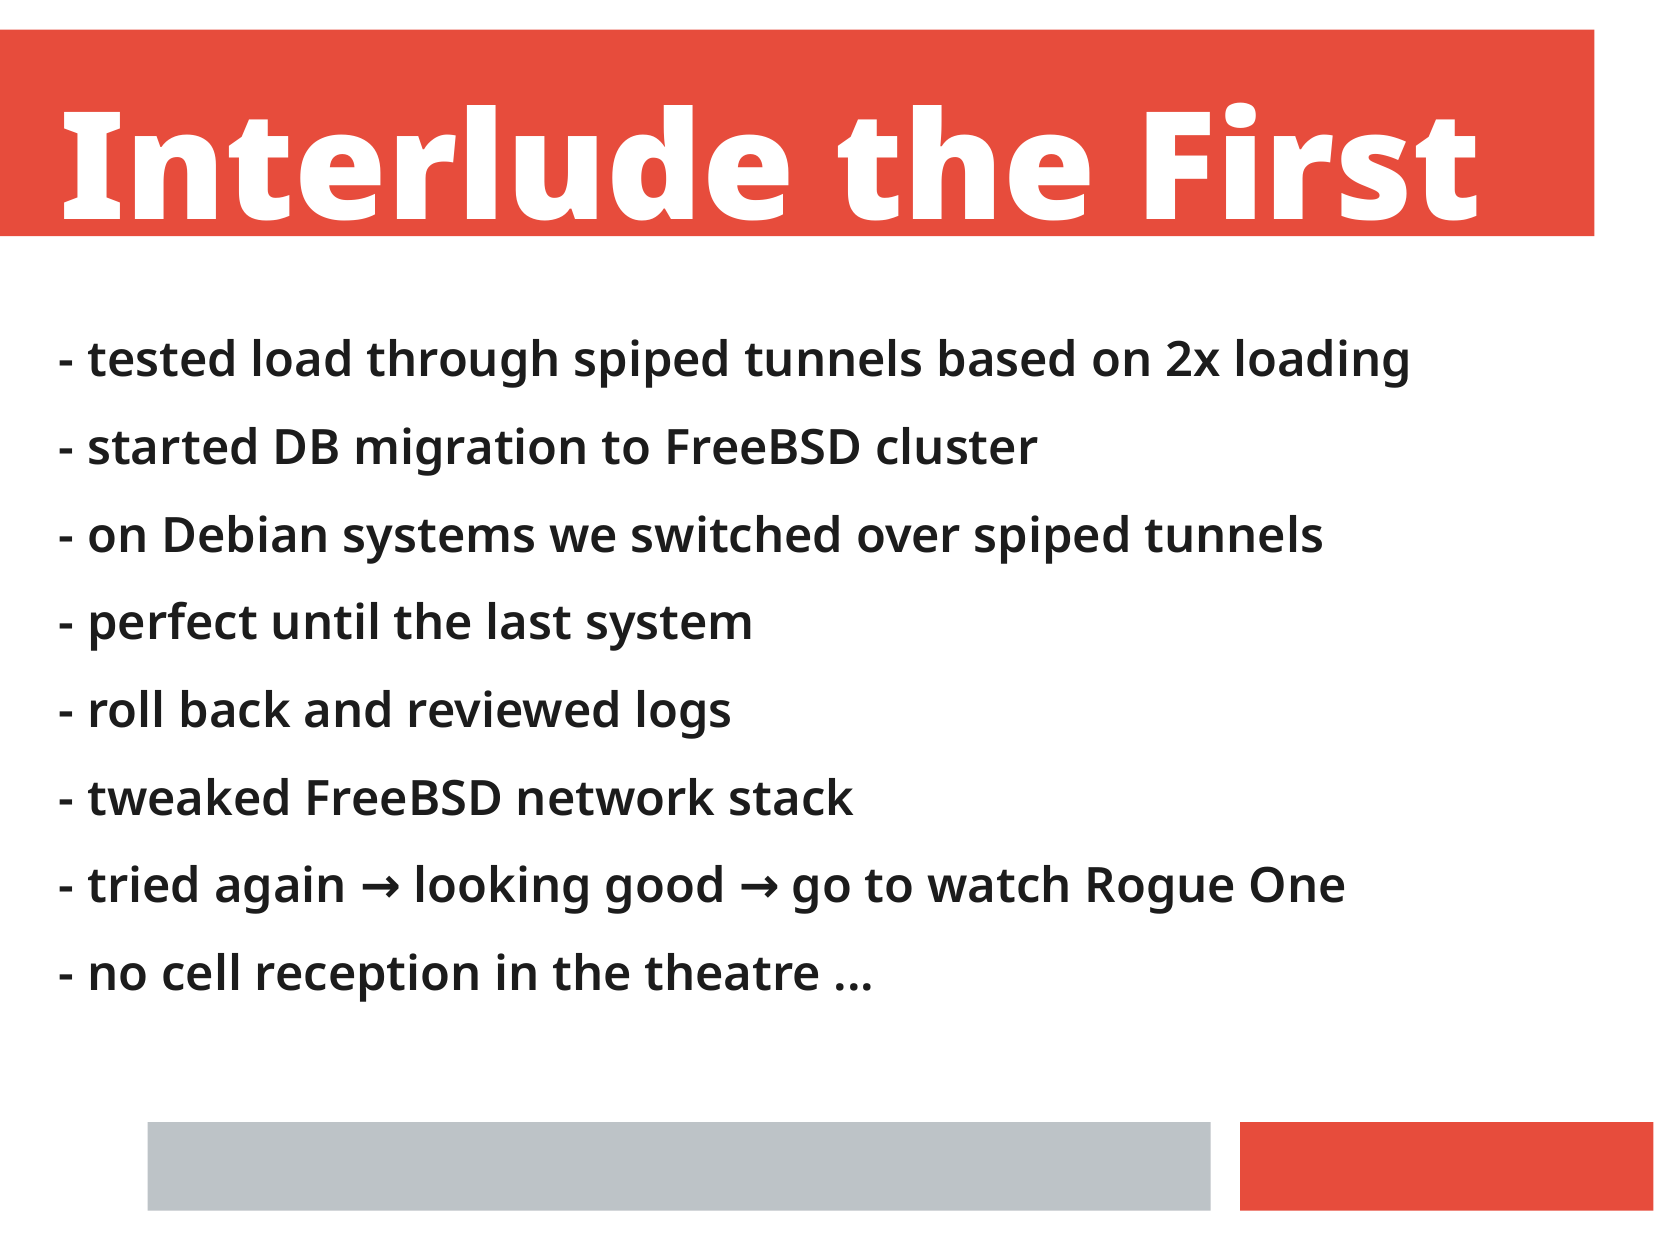

# Interlude the First
- tested load through spiped tunnels based on 2x loading
- started DB migration to FreeBSD cluster
- on Debian systems we switched over spiped tunnels
- perfect until the last system
- roll back and reviewed logs
- tweaked FreeBSD network stack
- tried again → looking good → go to watch Rogue One
- no cell reception in the theatre ...